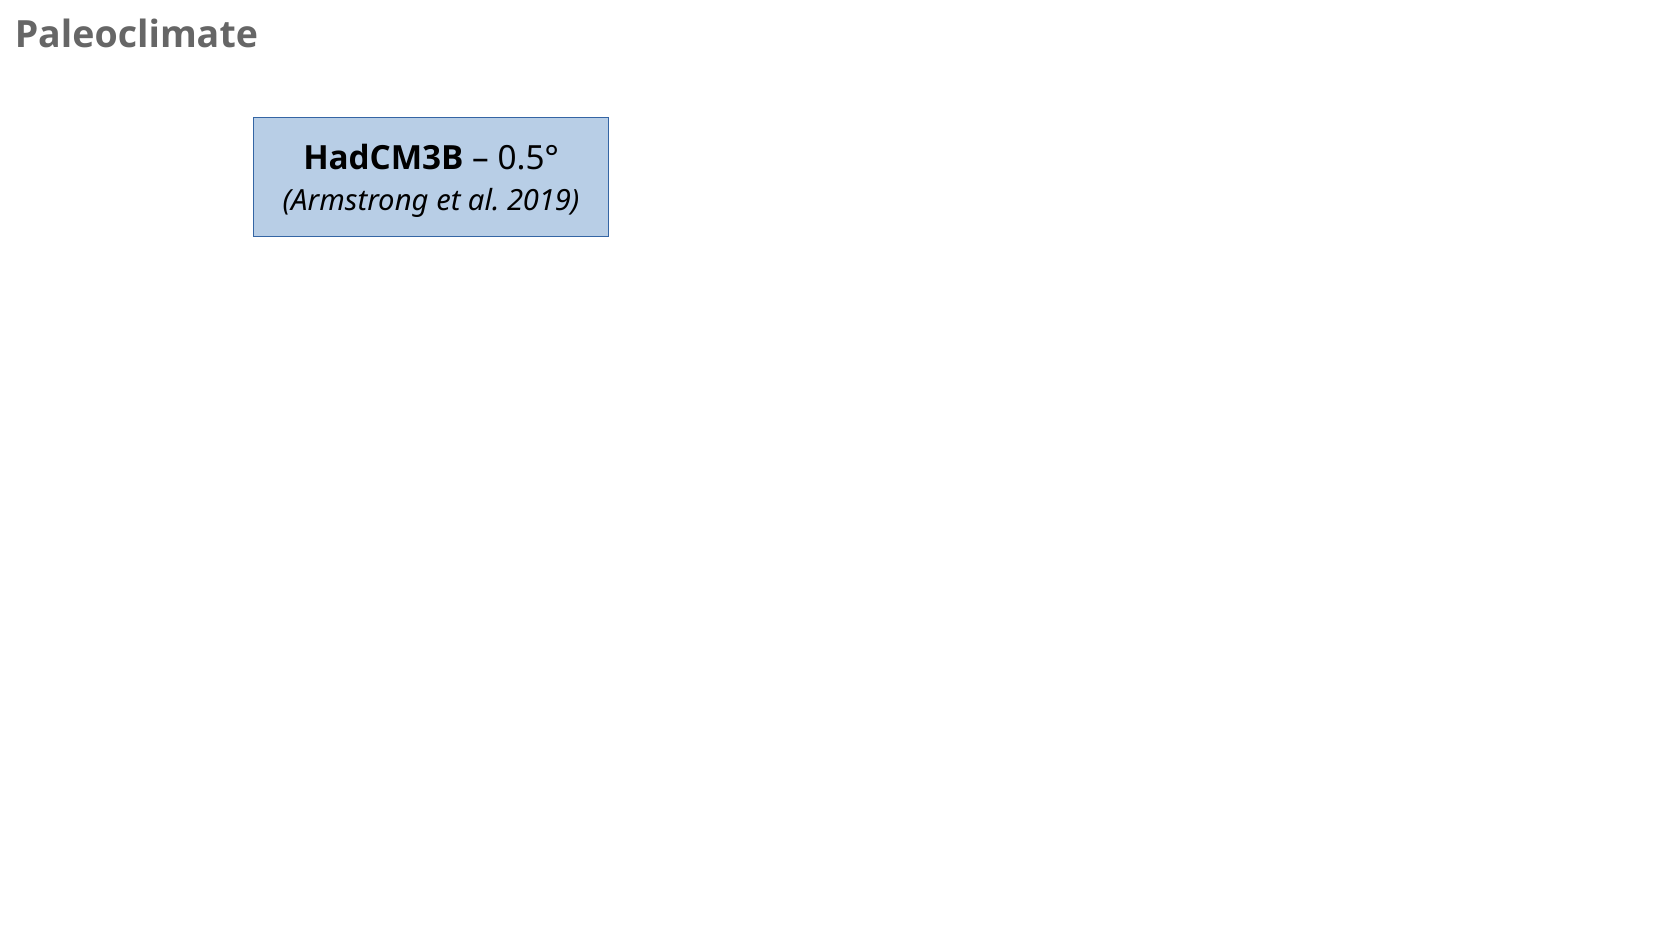

Paleoclimate
HadCM3B – 0.5°
(Armstrong et al. 2019)